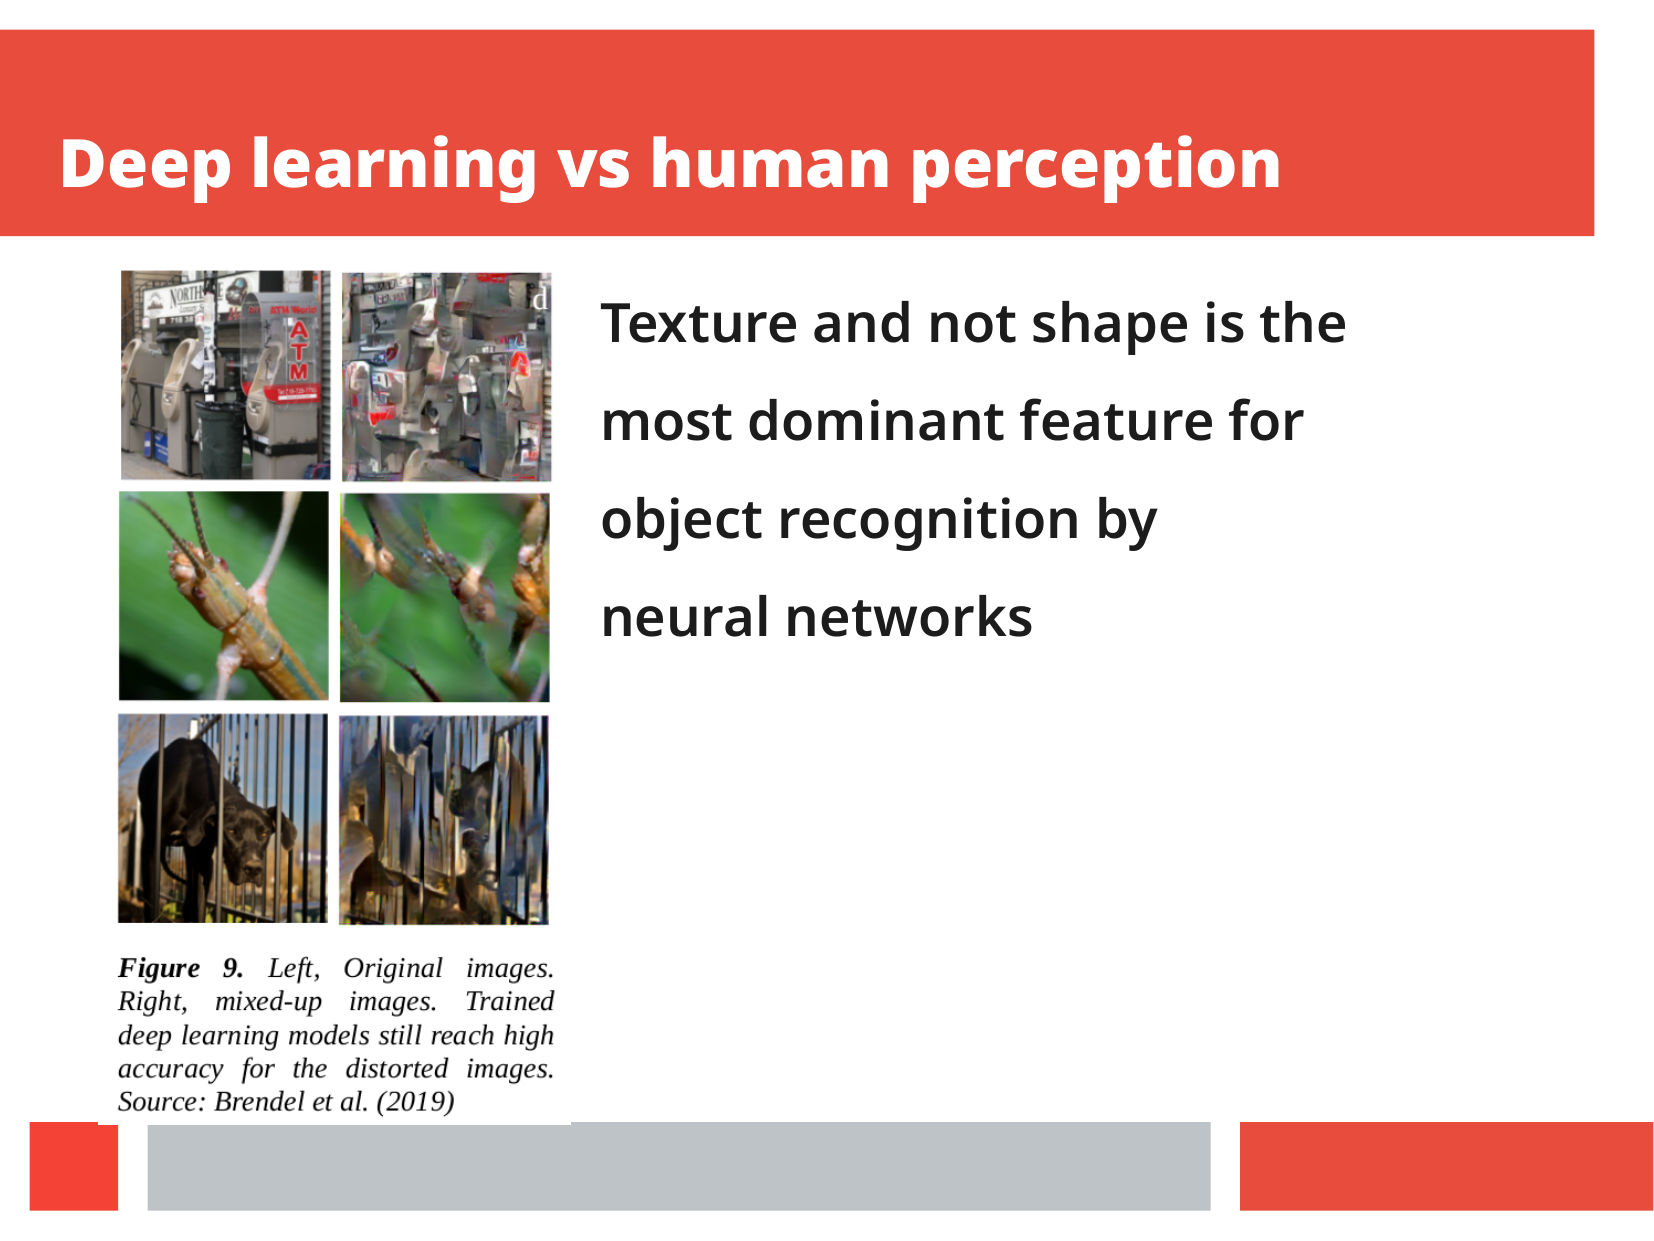

# Deep learning vs human perception
Texture and not shape is the
most dominant feature for
object recognition by
neural networks